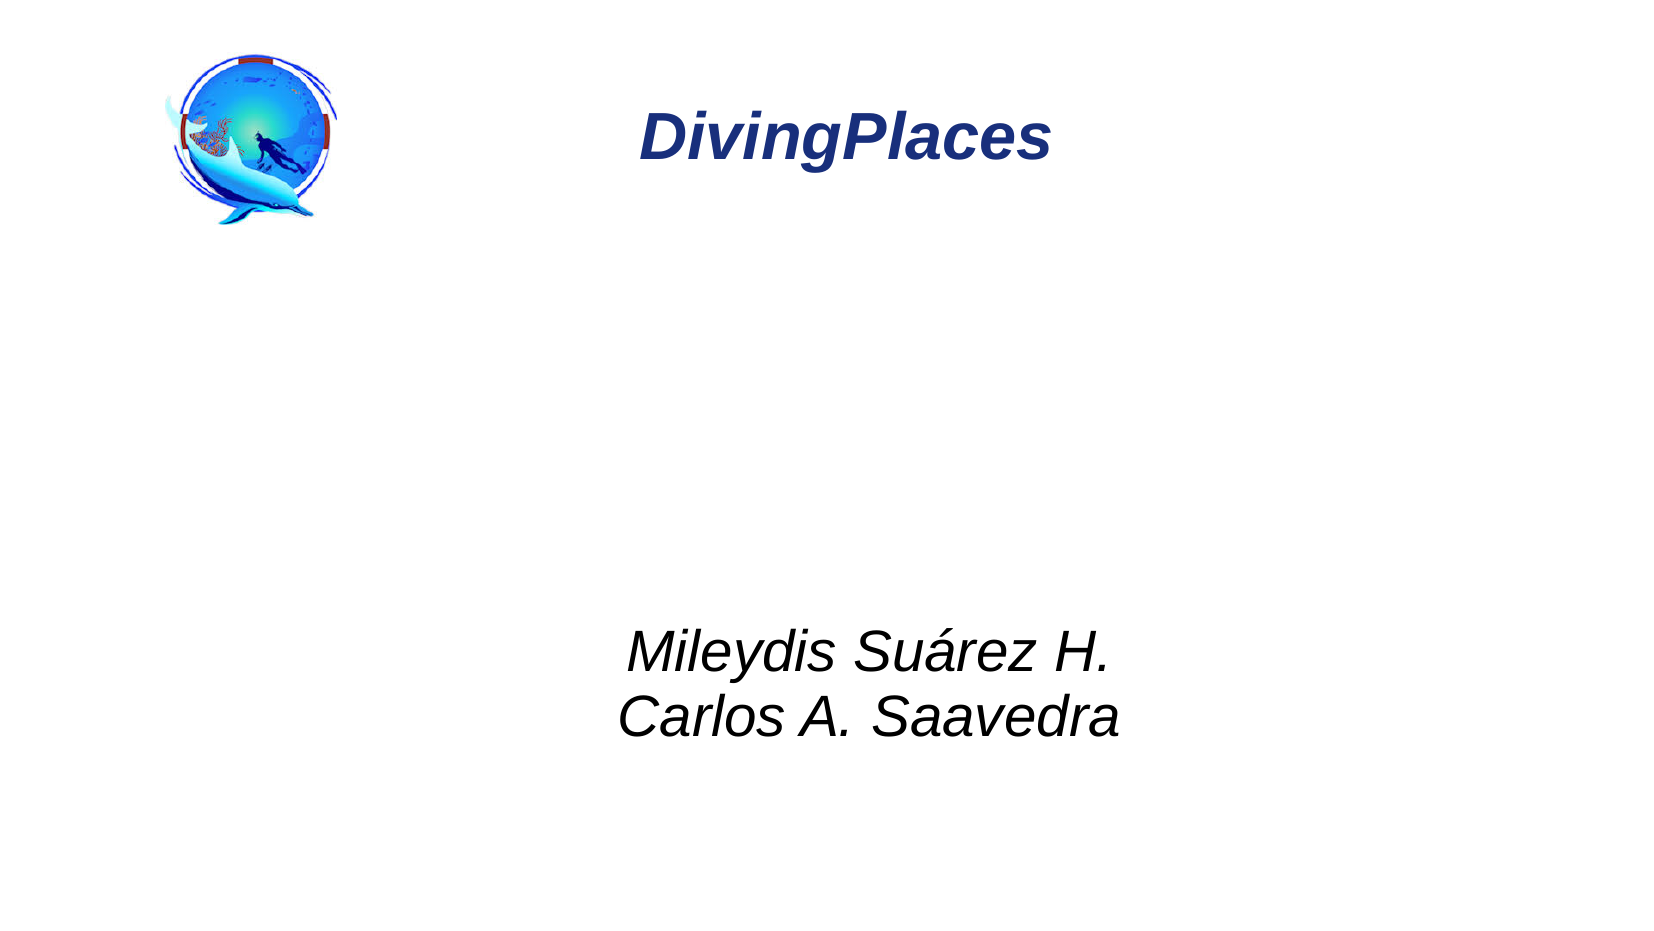

DivingPlaces
Mileydis Suárez H.
Carlos A. Saavedra